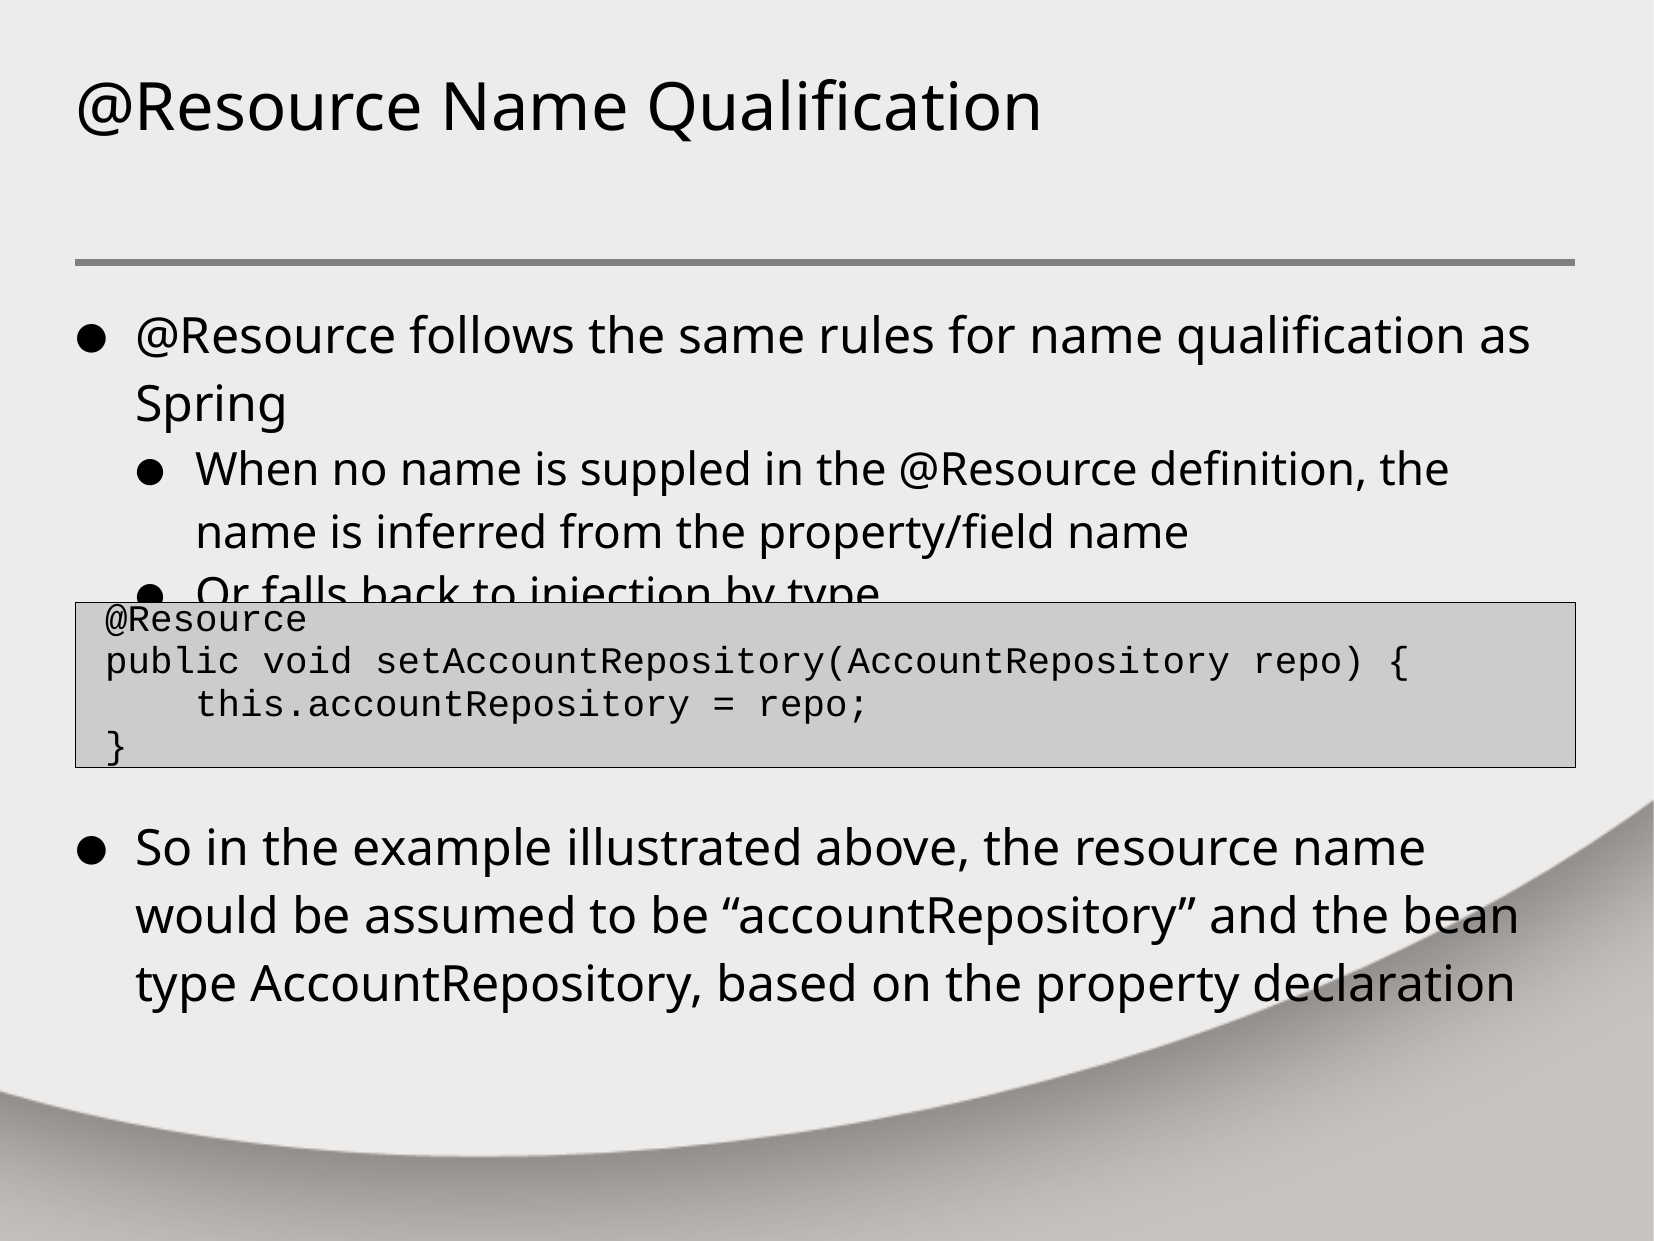

# @Resource Name Qualification
@Resource follows the same rules for name qualification as Spring
When no name is suppled in the @Resource definition, the name is inferred from the property/field name
Or falls back to injection by type
So in the example illustrated above, the resource name would be assumed to be “accountRepository” and the bean type AccountRepository, based on the property declaration
@Resource
public void setAccountRepository(AccountRepository repo) {
 this.accountRepository = repo;
}